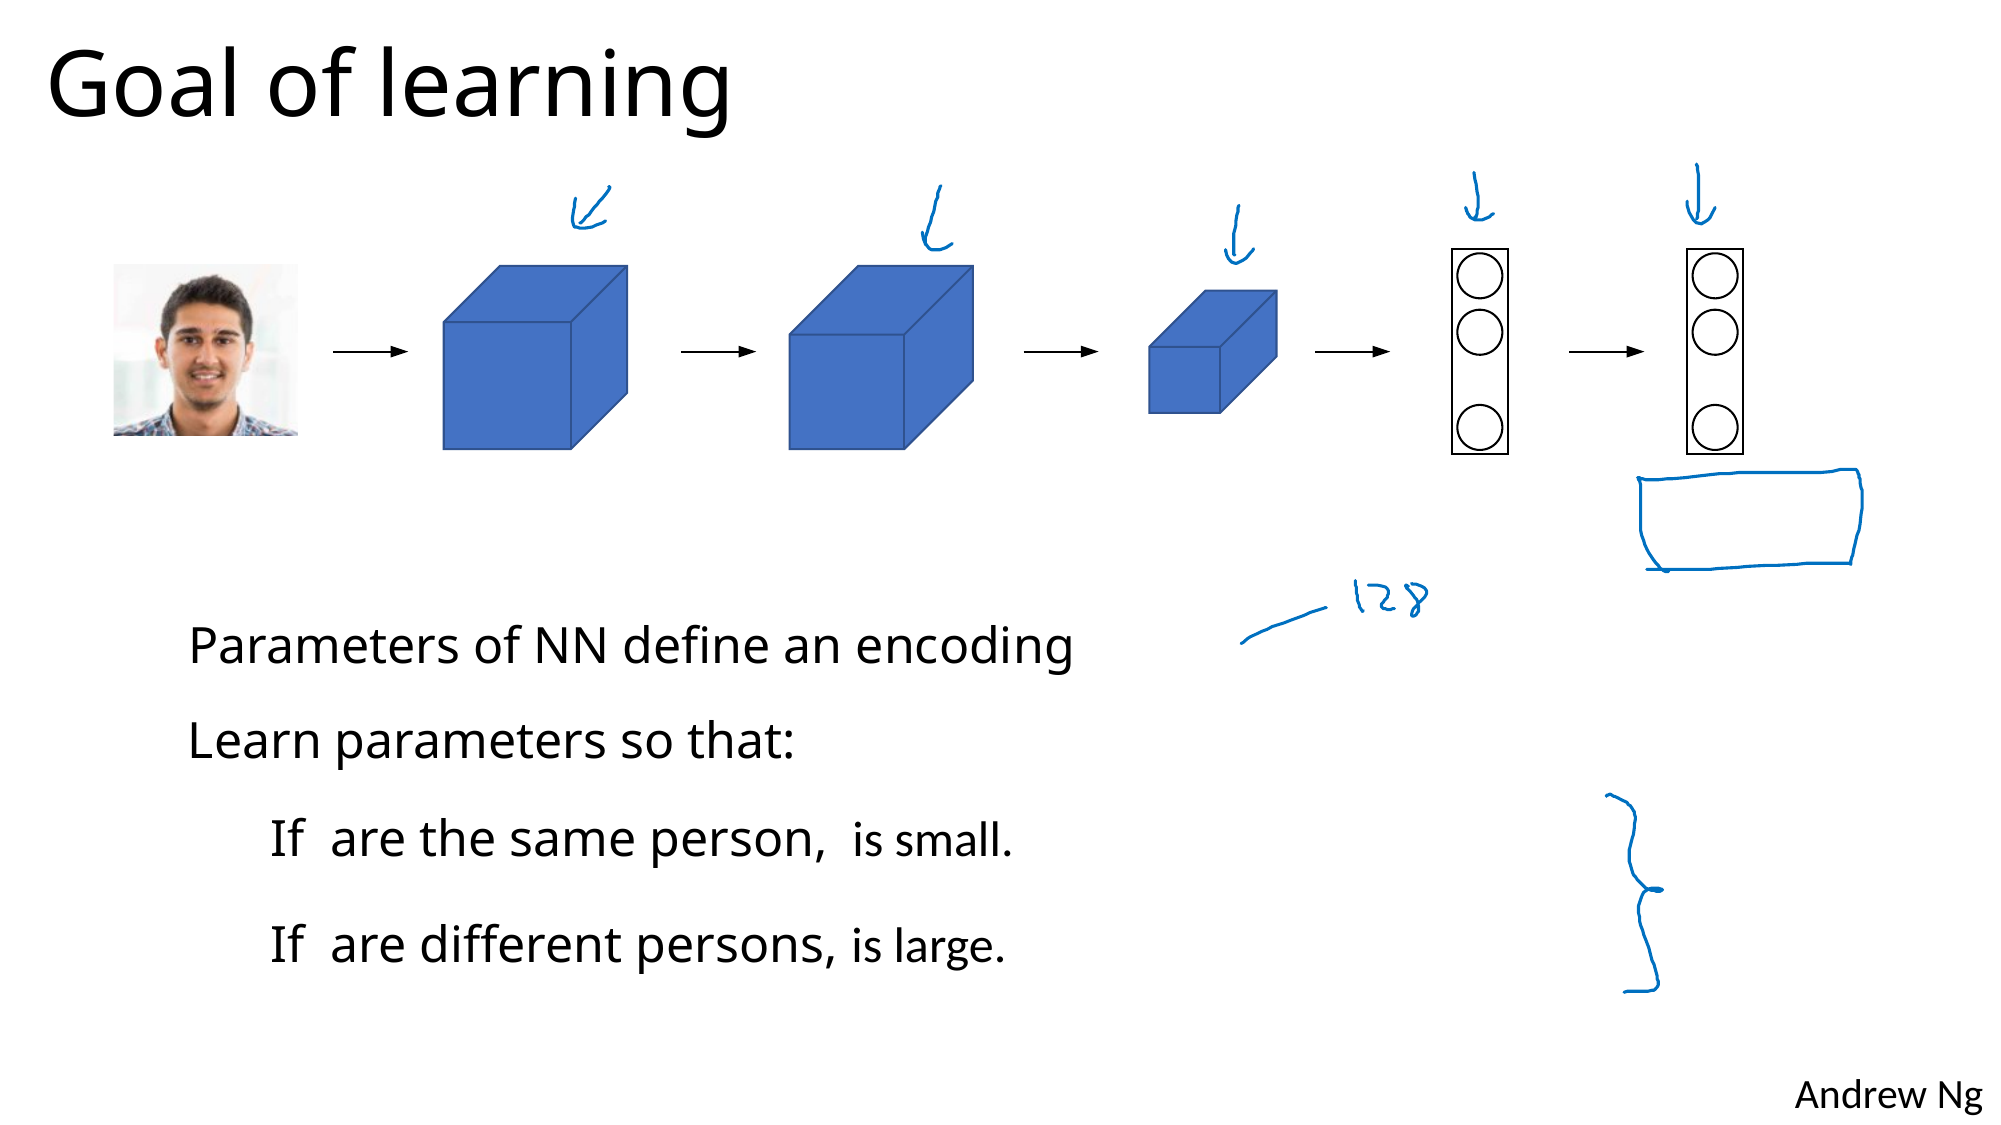

# Goal of learning
Parameters of NN define an encoding
Learn parameters so that:
If are the same person, is small.
If are different persons, is large.